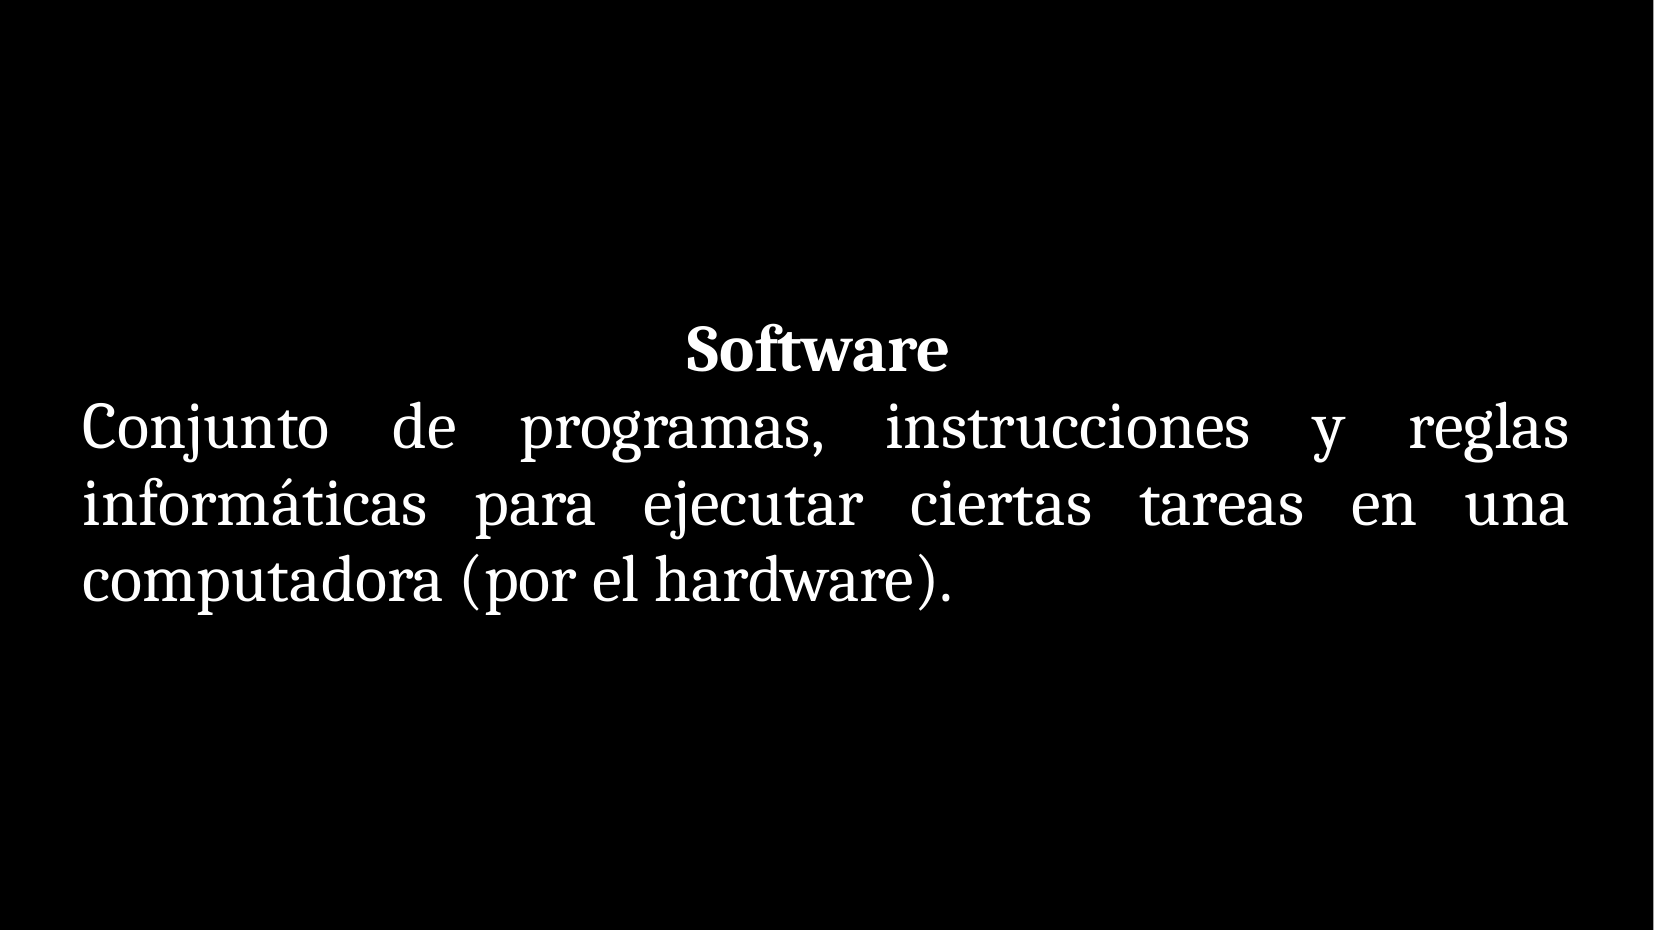

# Software
Conjunto de programas, instrucciones y reglas informáticas para ejecutar ciertas tareas en una computadora (por el hardware).